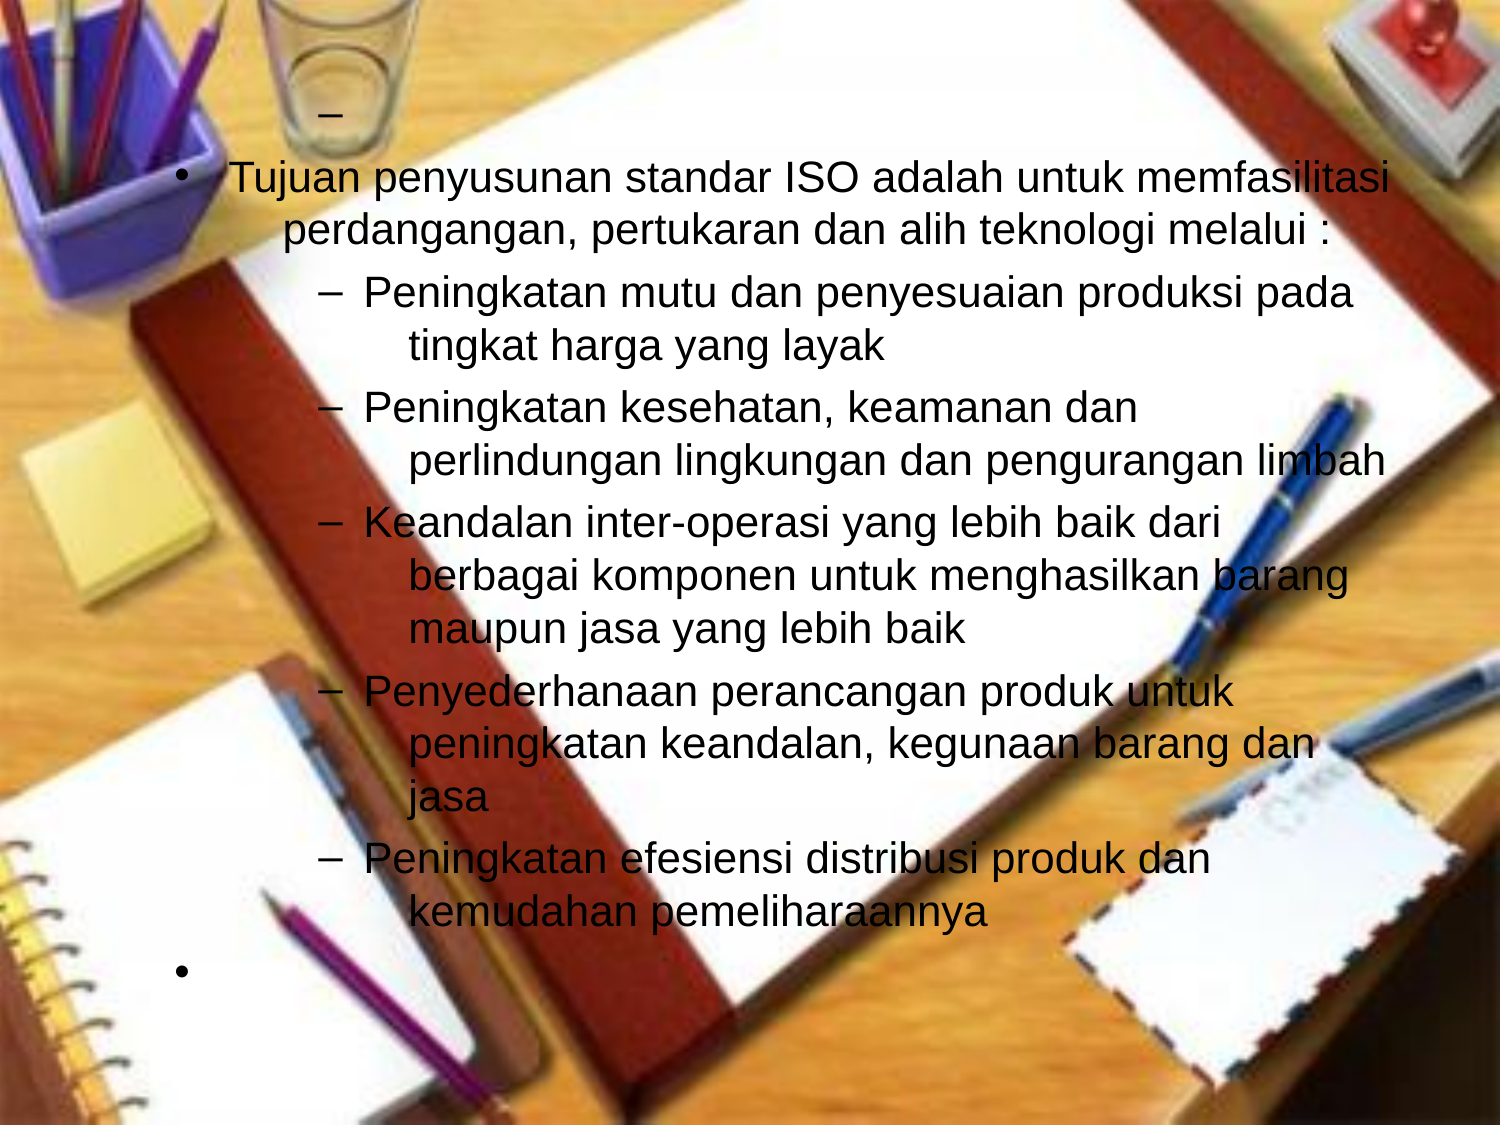

# Tujuan penyusunan standar ISO adalah untuk memfasilitasi perdangangan, pertukaran dan alih teknologi melalui :
Peningkatan mutu dan penyesuaian produksi pada tingkat harga yang layak
Peningkatan kesehatan, keamanan dan perlindungan lingkungan dan pengurangan limbah
Keandalan inter-operasi yang lebih baik dari berbagai komponen untuk menghasilkan barang maupun jasa yang lebih baik
Penyederhanaan perancangan produk untuk peningkatan keandalan, kegunaan barang dan jasa
Peningkatan efesiensi distribusi produk dan kemudahan pemeliharaannya